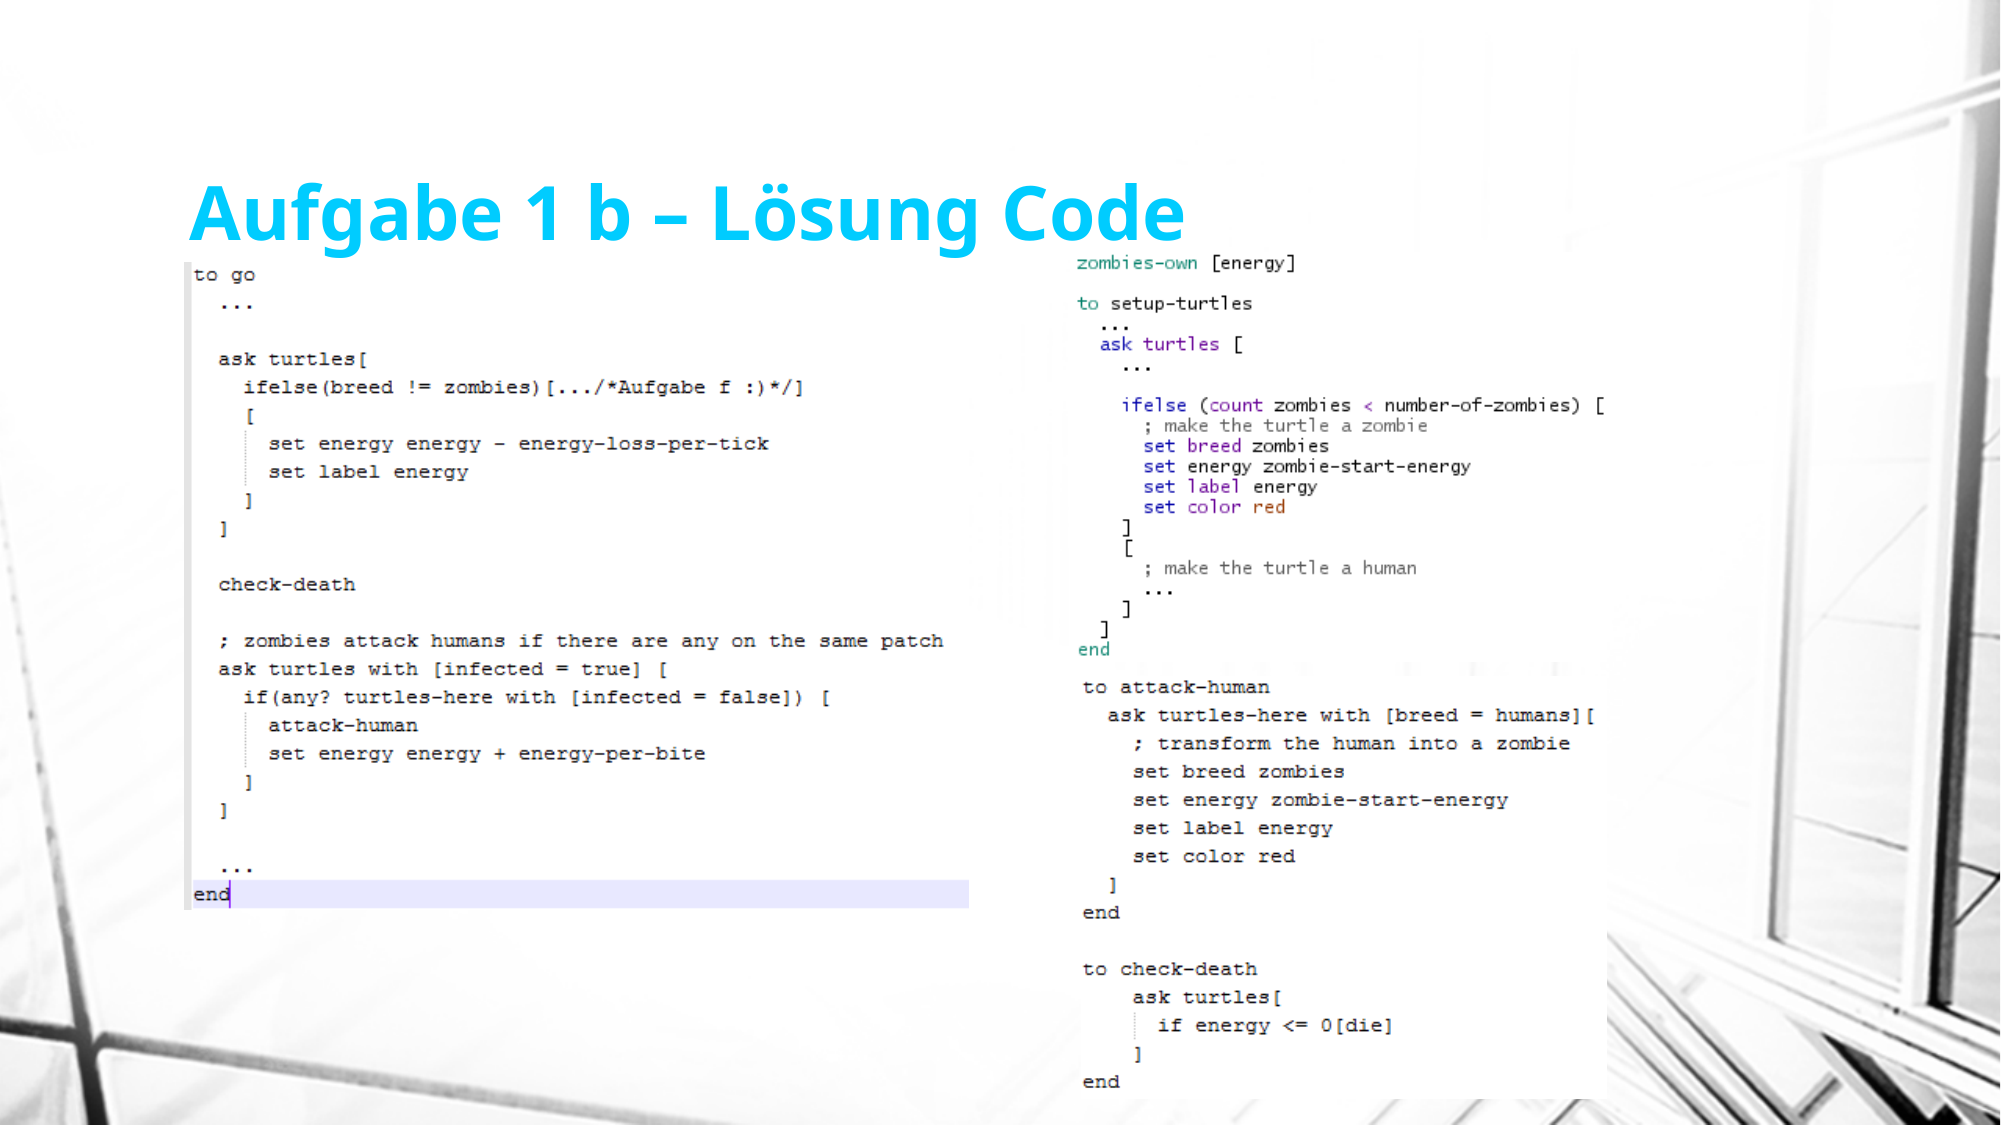

# Aufgabe 1 b – Lösung Code